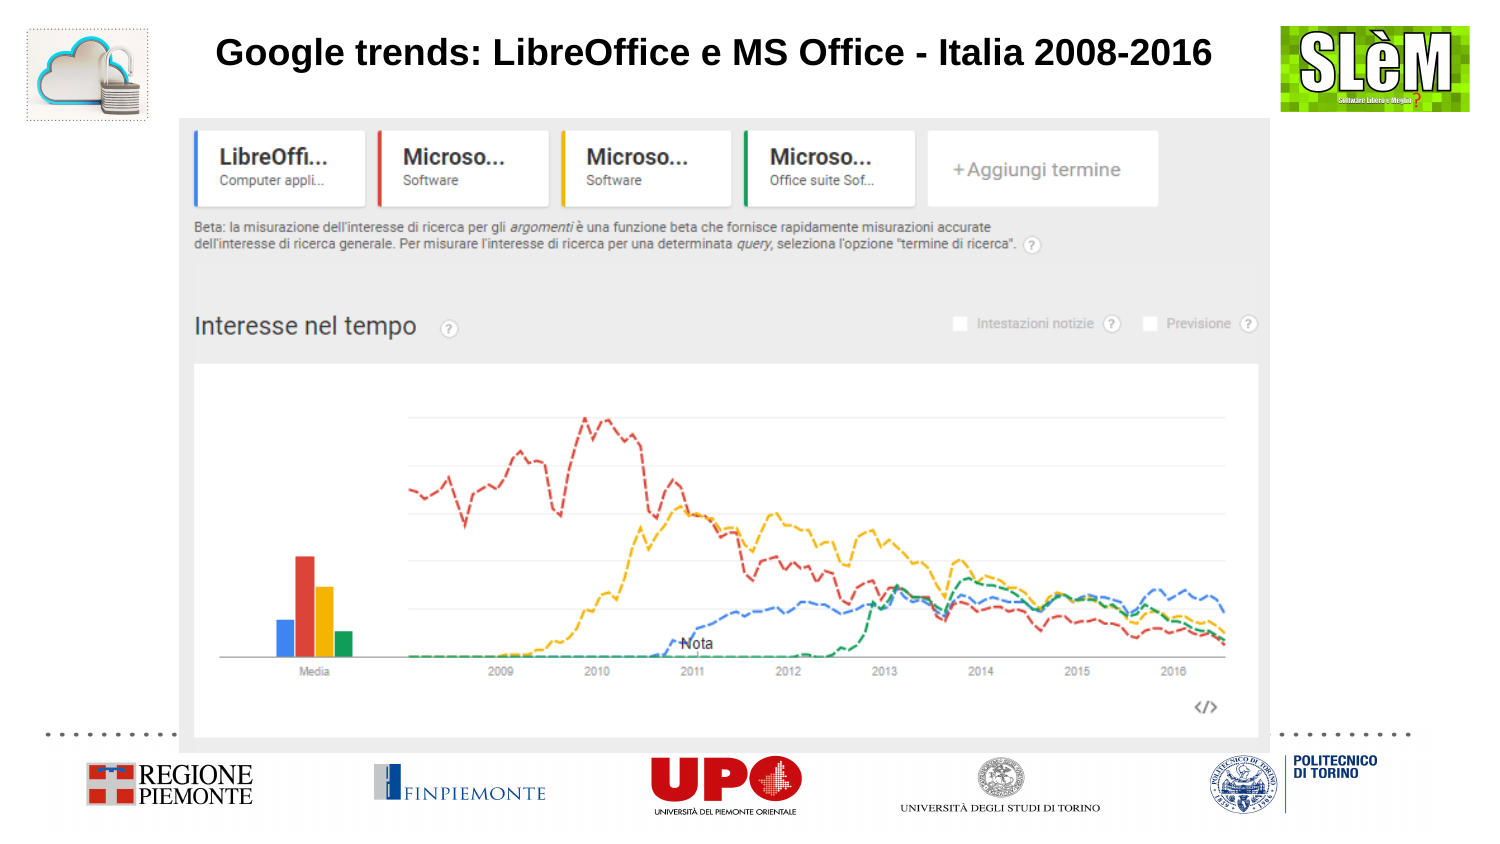

«Chi dice che è impossibile non dovrebbe disturbare chi ce la sta facendo»
(A. Einstein).
Google trends: LibreOffice e MS Office - Italia 2008-2016